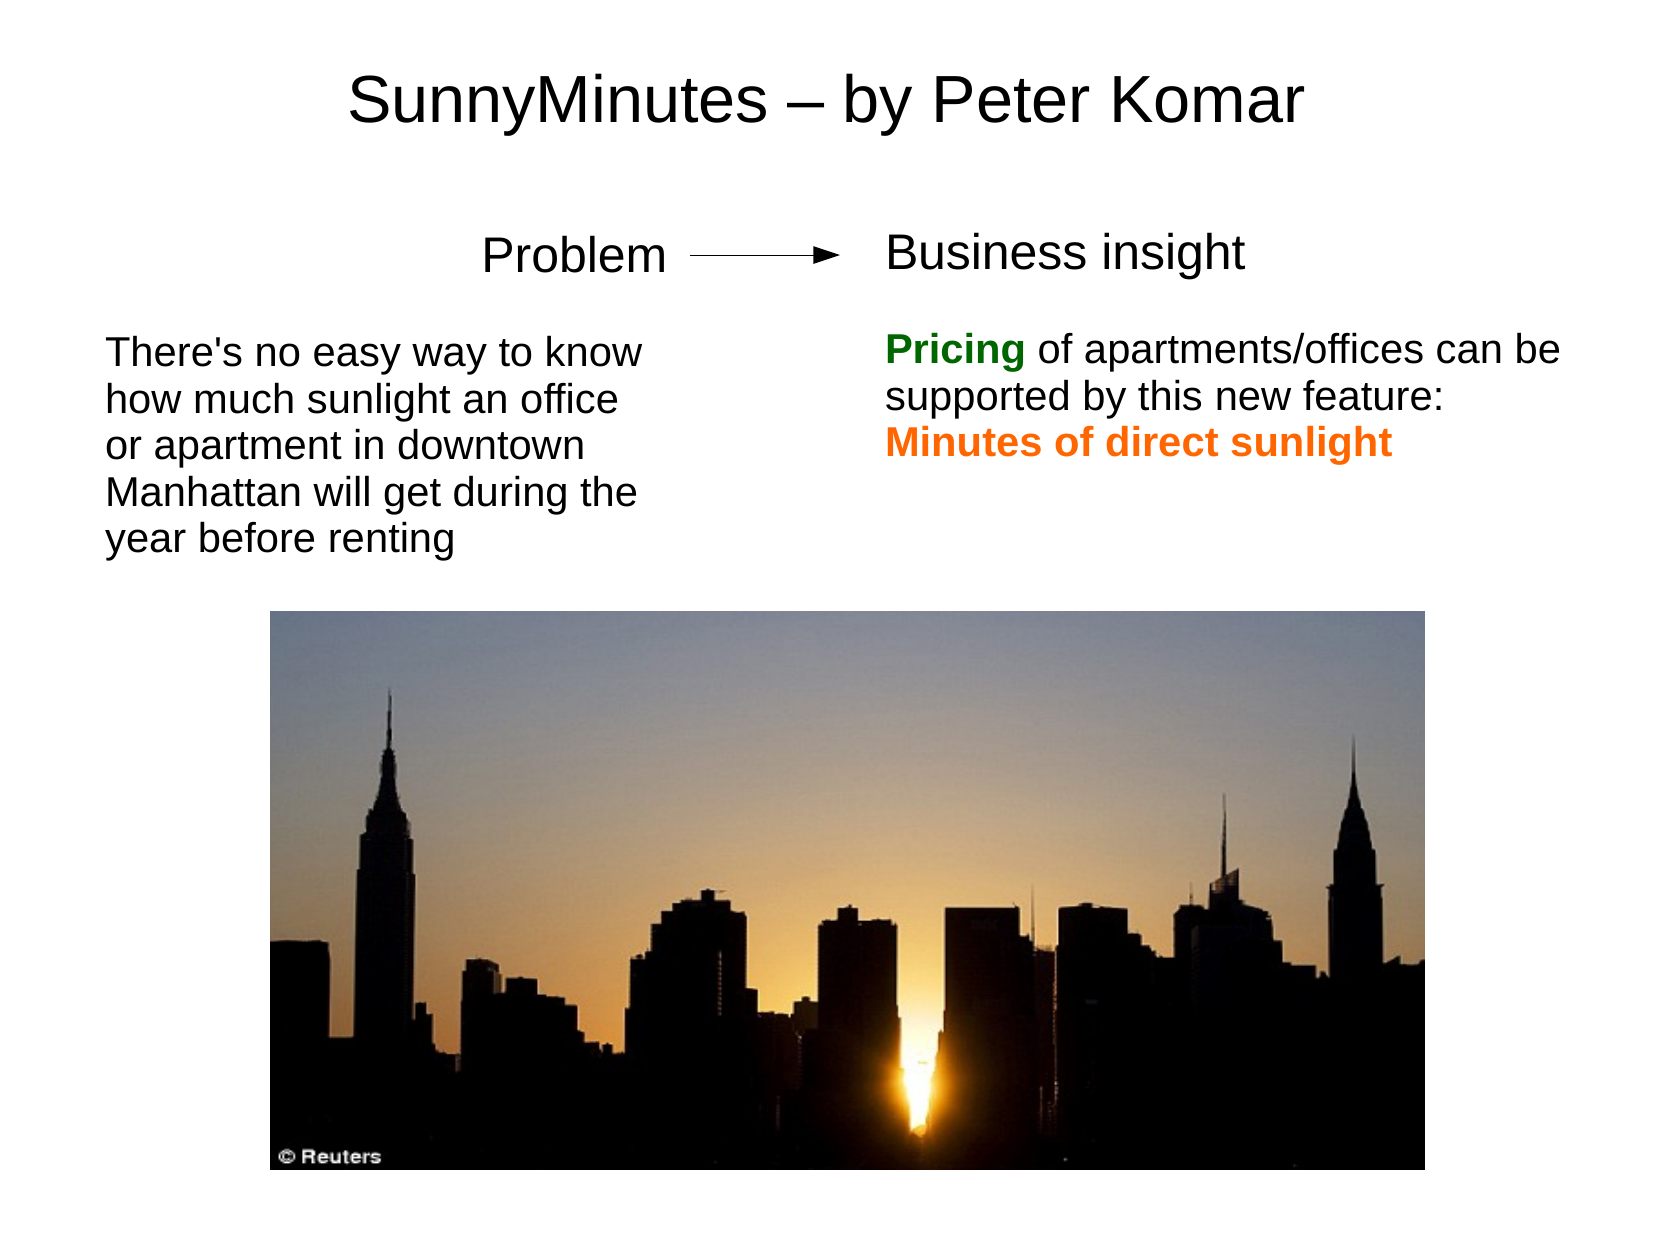

SunnyMinutes – by Peter Komar
# Business insight
Pricing of apartments/offices can be
supported by this new feature:
Minutes of direct sunlight
Problem
There's no easy way to know how much sunlight an office or apartment in downtown Manhattan will get during the year before renting